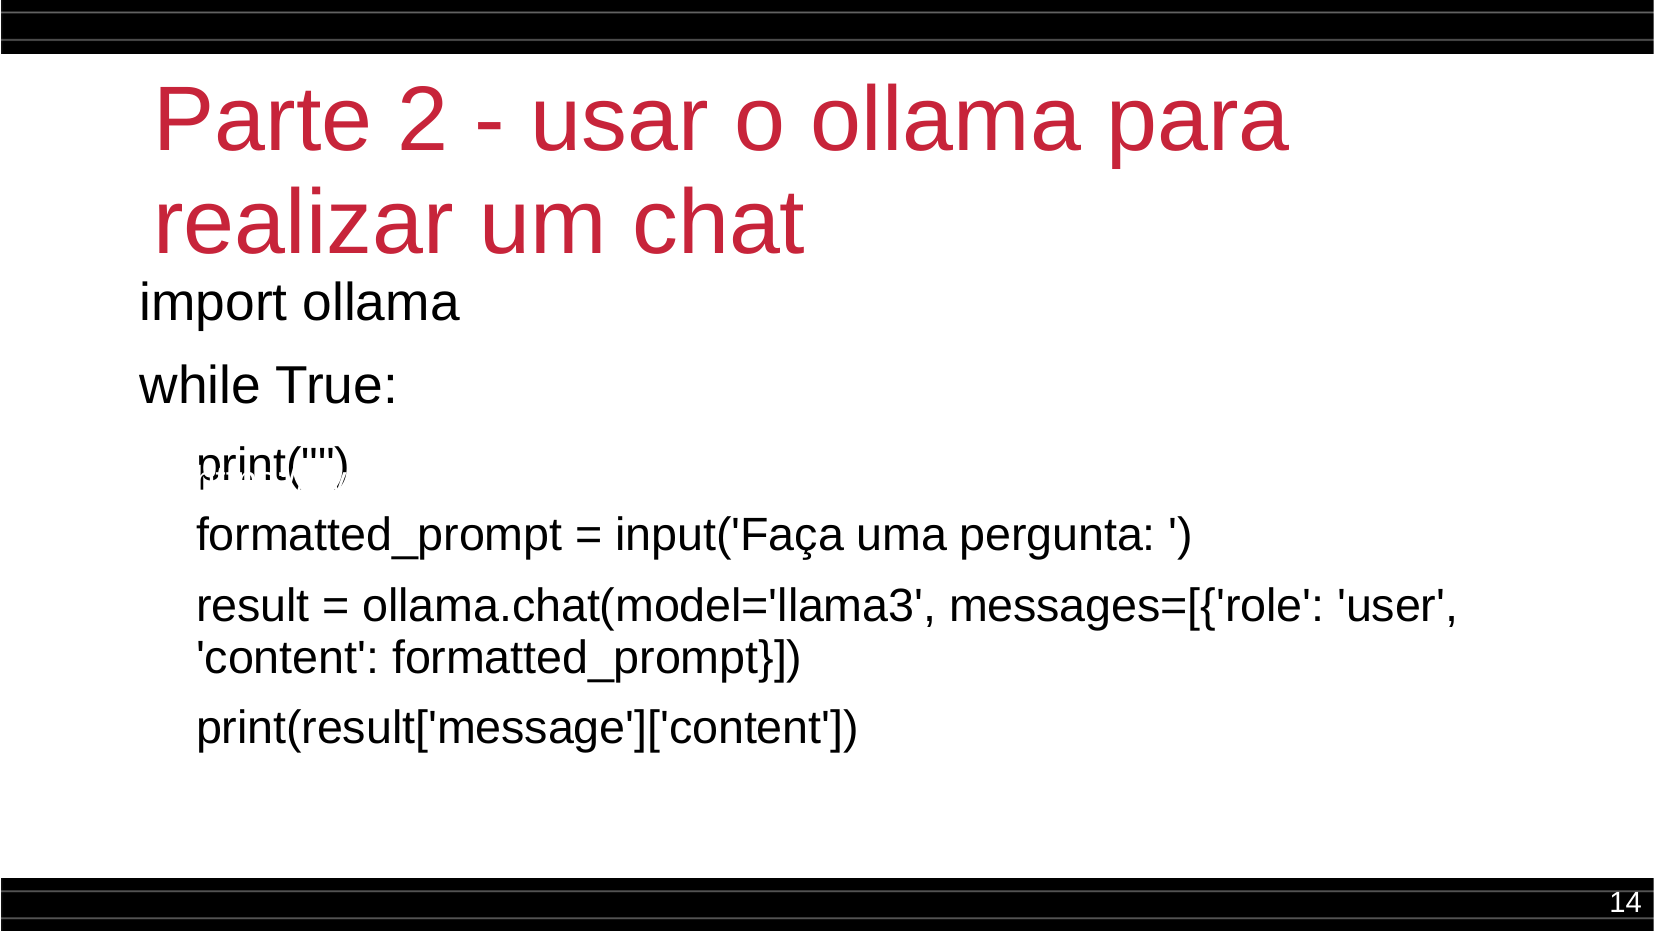

# Parte 2 - usar o ollama para realizar um chat
import ollama
while True:
print("")
formatted_prompt = input('Faça uma pergunta: ')
result = ollama.chat(model='llama3', messages=[{'role': 'user', 'content': formatted_prompt}])
print(result['message']['content'])
https://python.langchain.com/docs/integrations/document_loaders/web_base/